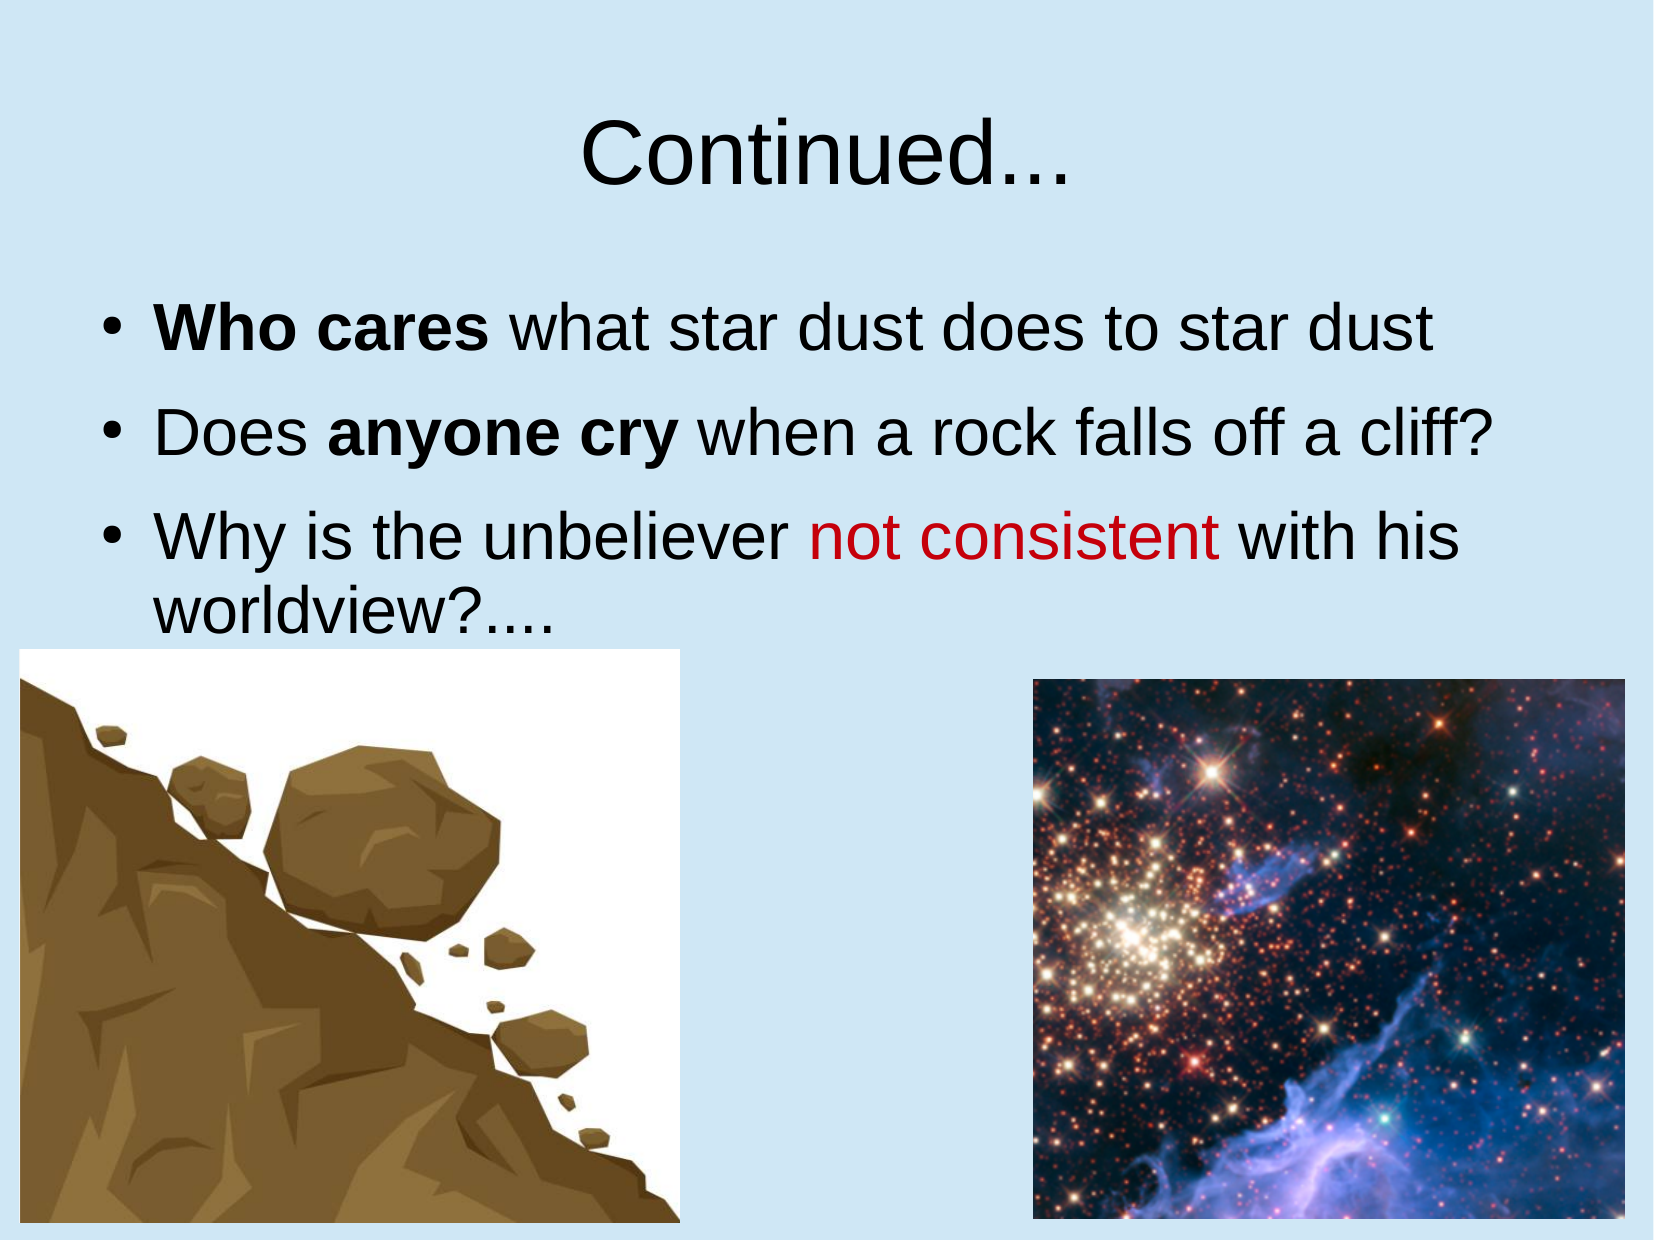

# Continued...
Who cares what star dust does to star dust
Does anyone cry when a rock falls off a cliff?
Why is the unbeliever not consistent with his worldview?....